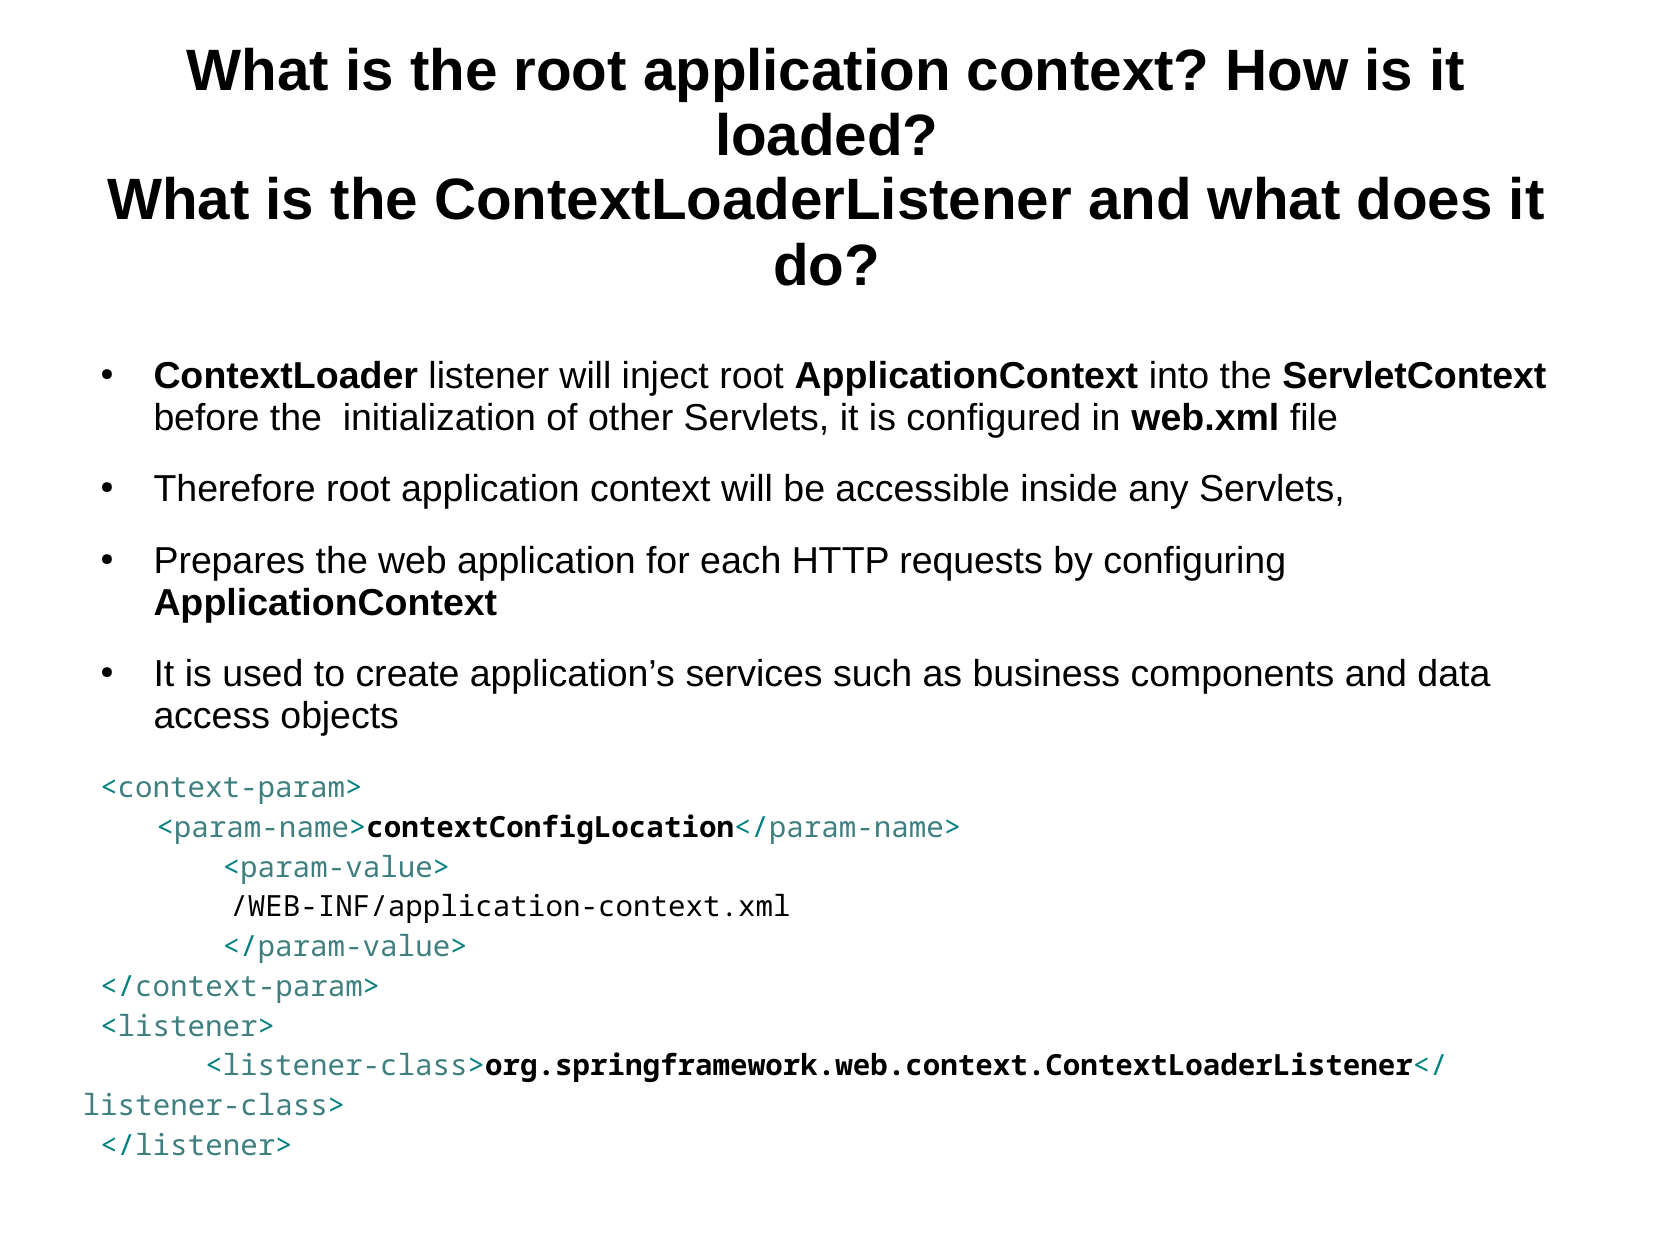

# What is the root application context? How is it loaded? What is the ContextLoaderListener and what does it do?
ContextLoader listener will inject root ApplicationContext into the ServletContext before the initialization of other Servlets, it is configured in web.xml file
Therefore root application context will be accessible inside any Servlets,
Prepares the web application for each HTTP requests by configuring ApplicationContext
It is used to create application’s services such as business components and data access objects
 <context-param>
	<param-name>contextConfigLocation</param-name>
 <param-value>
 	/WEB-INF/application-context.xml
 </param-value>
 </context-param>
 <listener>
 <listener-class>org.springframework.web.context.ContextLoaderListener</listener-class>
 </listener>